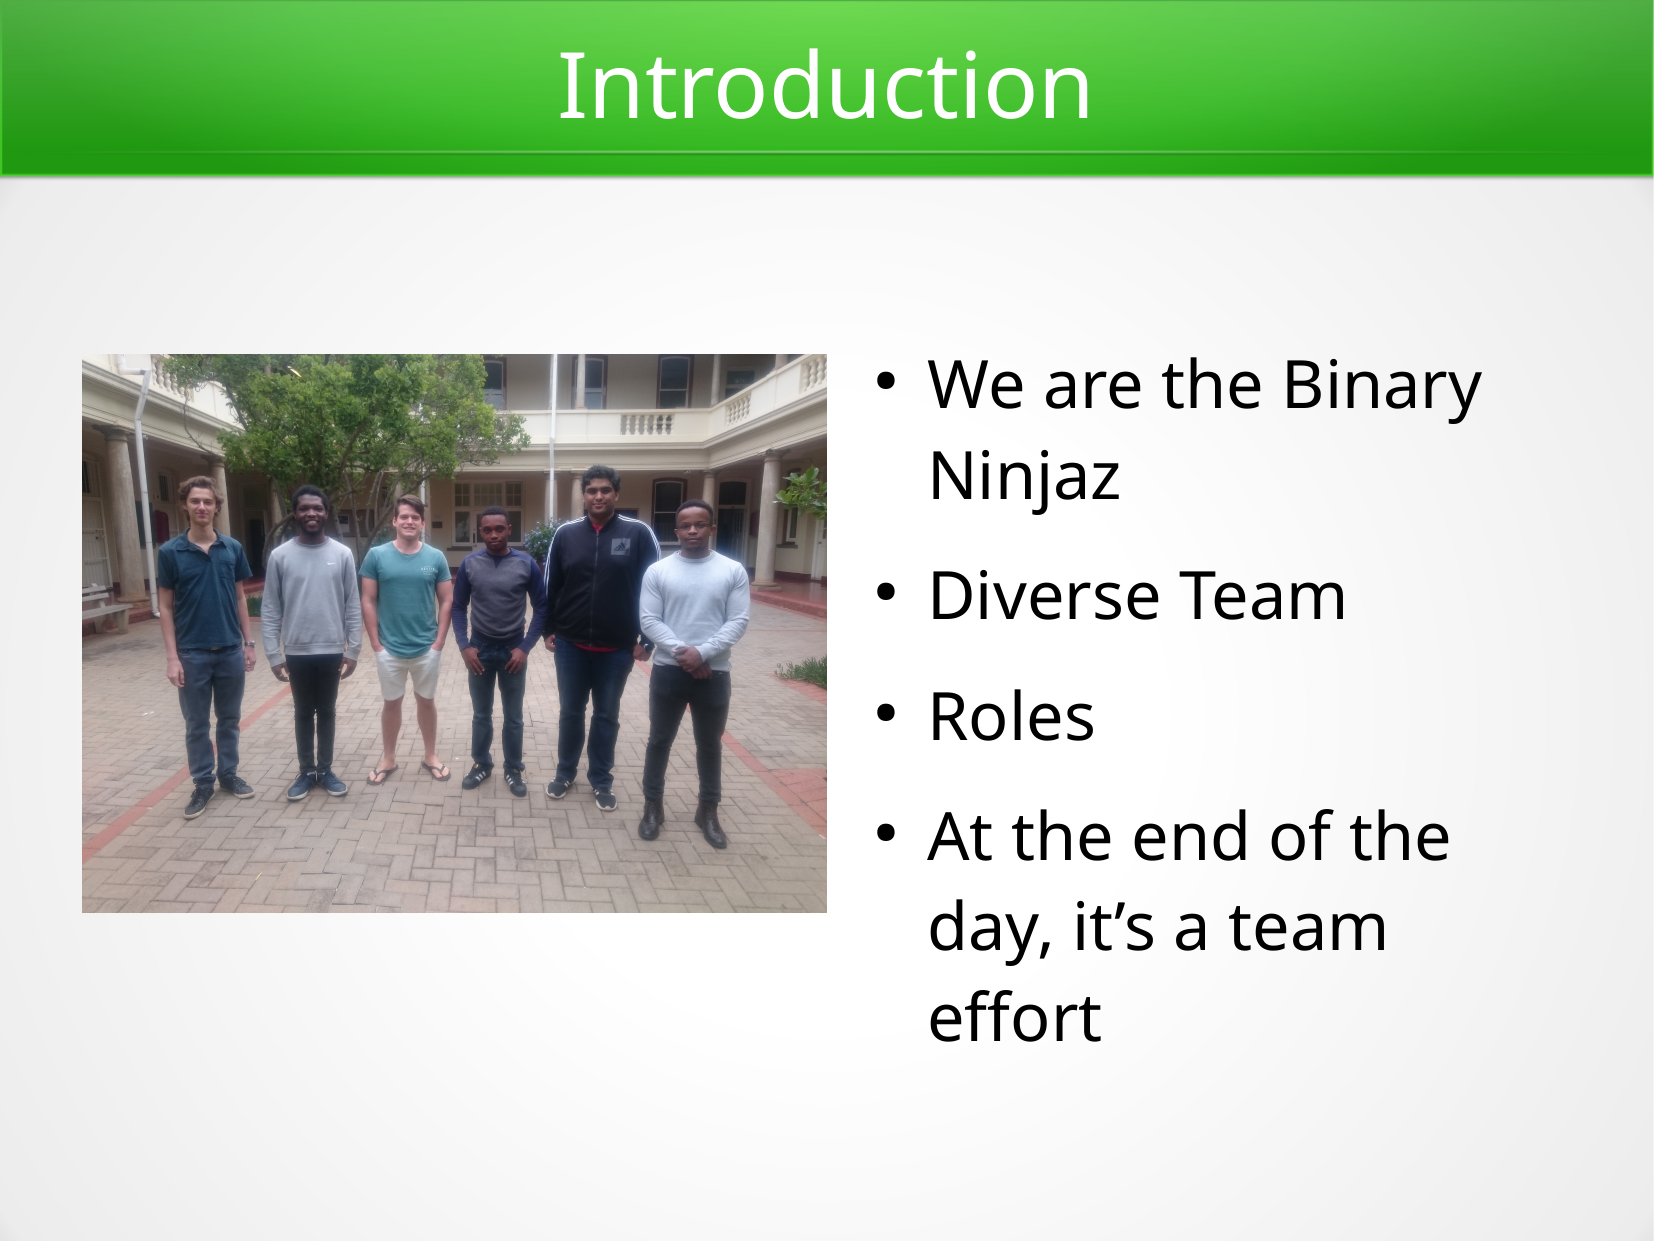

# Introduction
We are the Binary Ninjaz
Diverse Team
Roles
At the end of the day, it’s a team effort